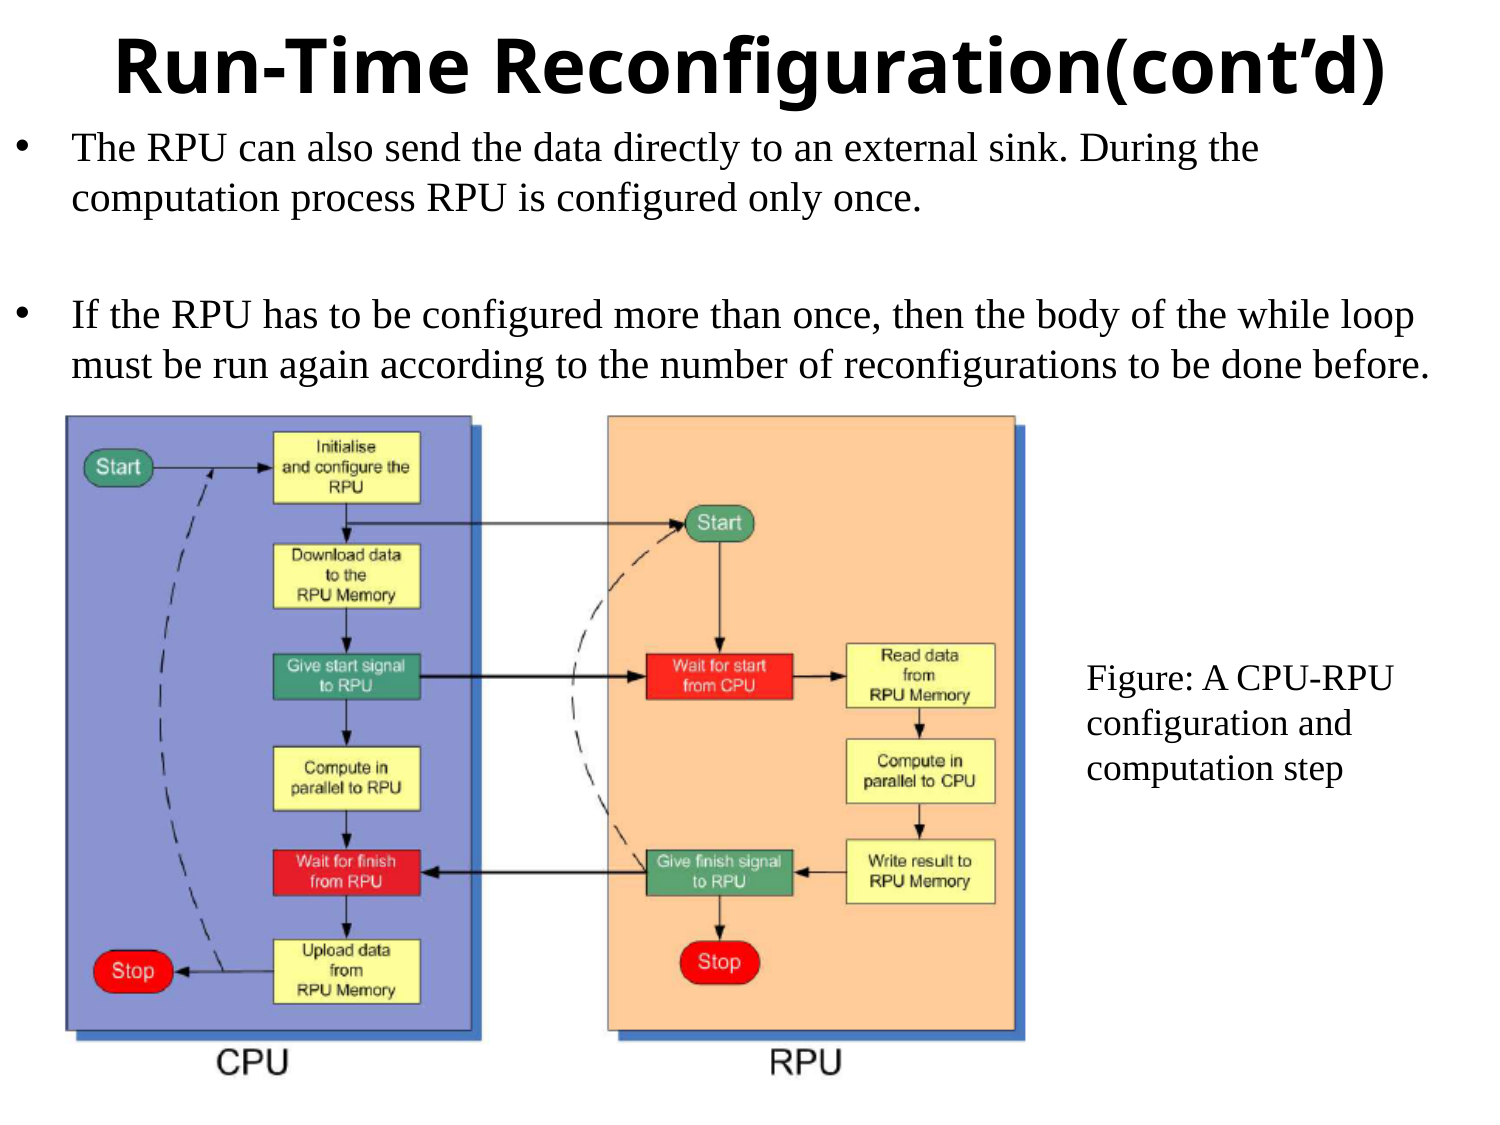

# Run-Time Reconfiguration(cont’d)
The RPU can also send the data directly to an external sink. During the computation process RPU is configured only once.
If the RPU has to be configured more than once, then the body of the while loop must be run again according to the number of reconfigurations to be done before.
Figure: A CPU-RPU configuration and computation step